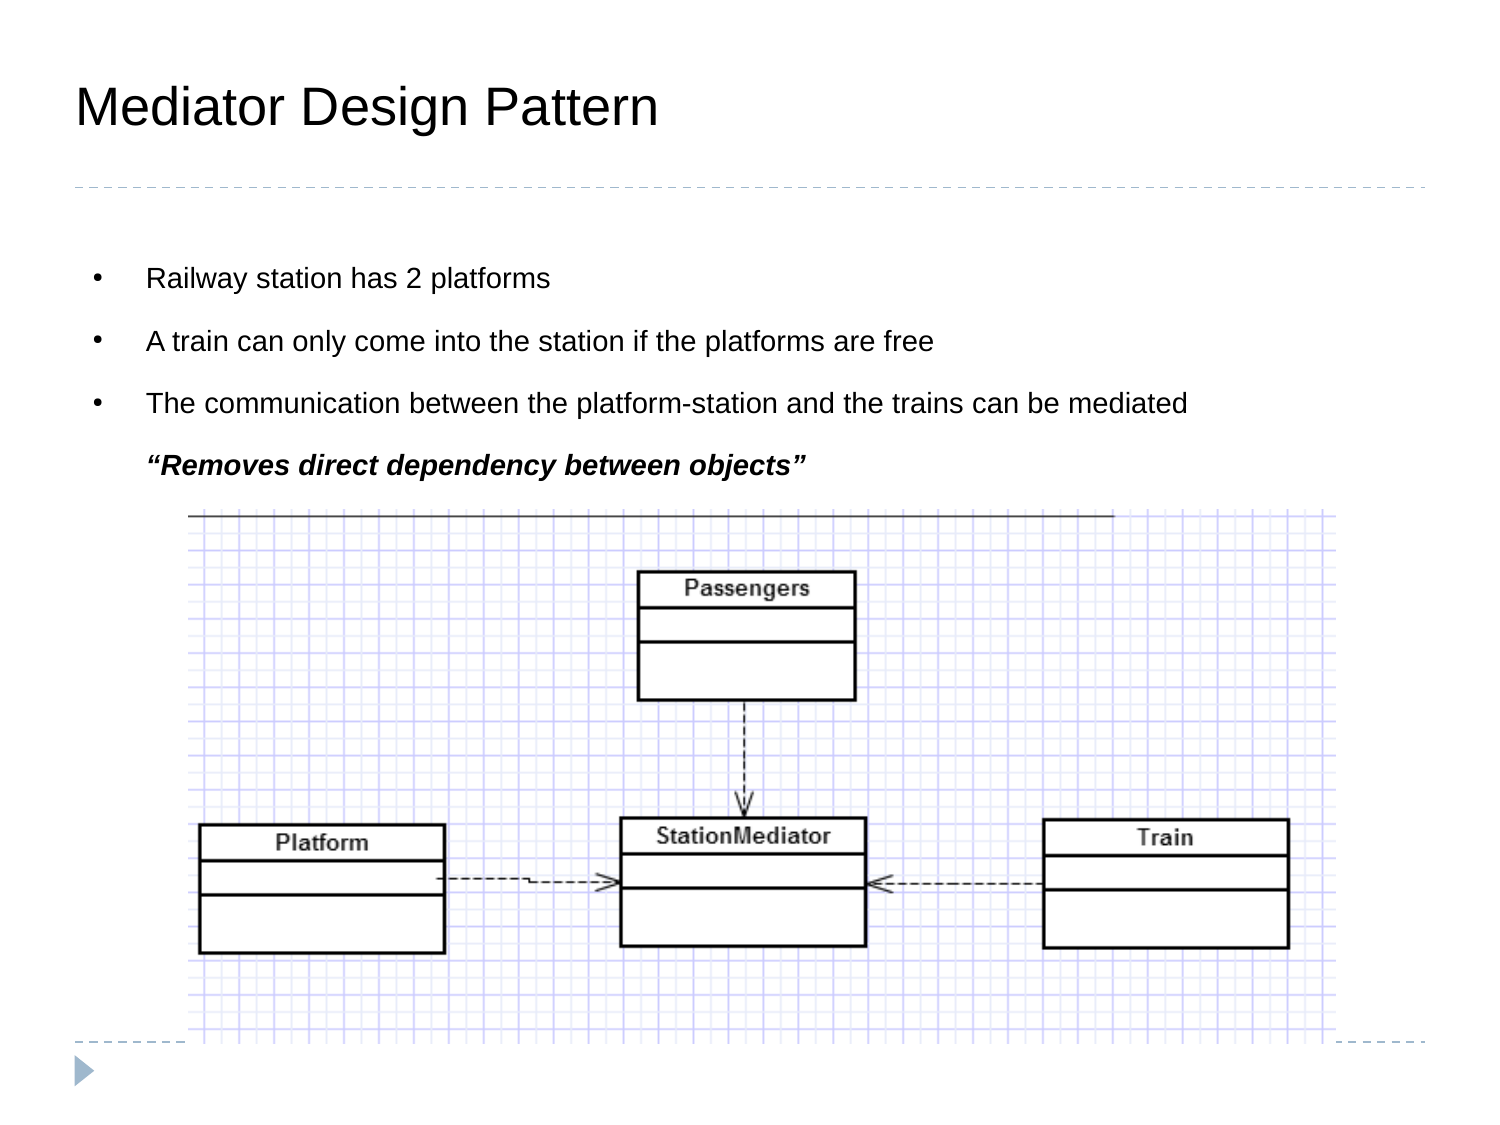

# Mediator Design Pattern
Railway station has 2 platforms
A train can only come into the station if the platforms are free
The communication between the platform-station and the trains can be mediated
“Removes direct dependency between objects”